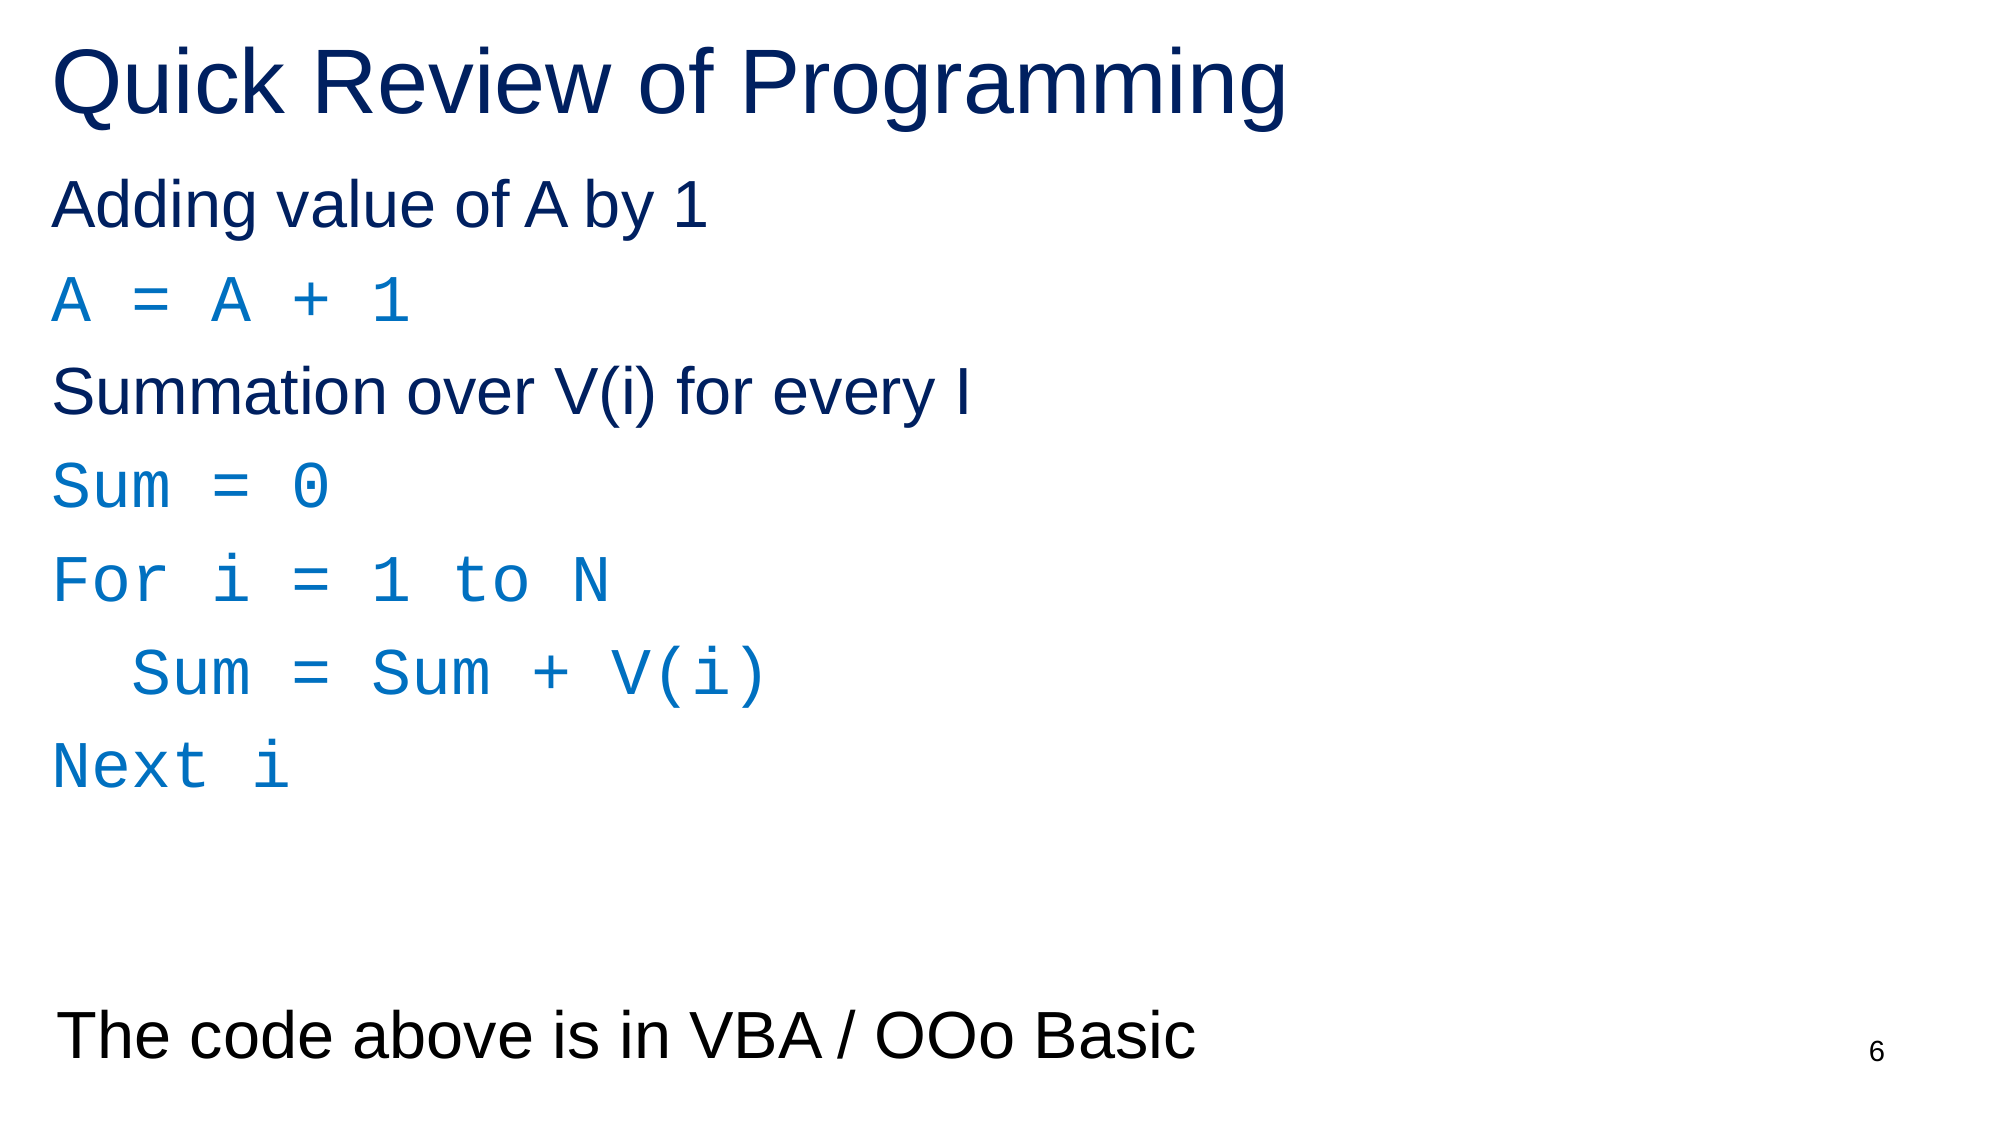

# Quick Review of Programming
Adding value of A by 1
A = A + 1
Summation over V(i) for every I
Sum = 0
For i = 1 to N
 Sum = Sum + V(i)
Next i
The code above is in VBA / OOo Basic